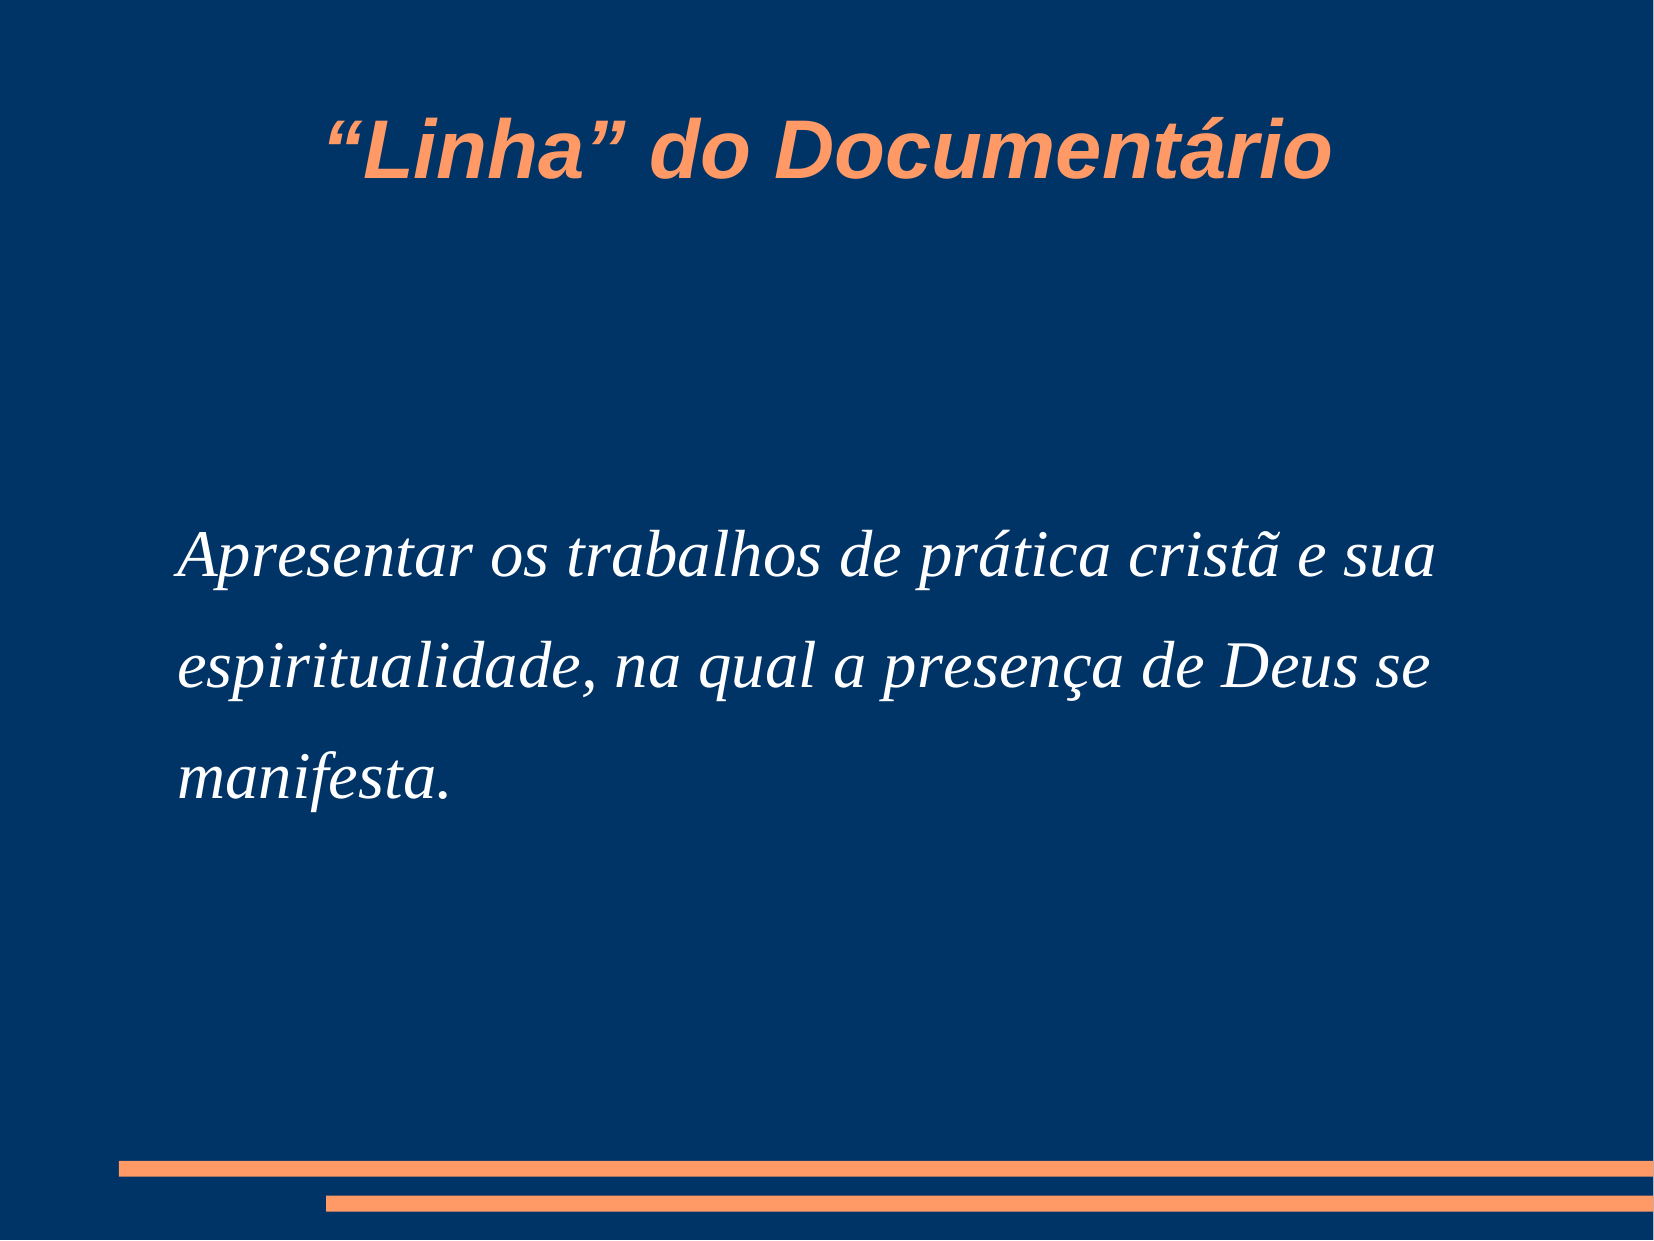

# “Linha” do Documentário
Apresentar os trabalhos de prática cristã e sua espiritualidade, na qual a presença de Deus se manifesta.